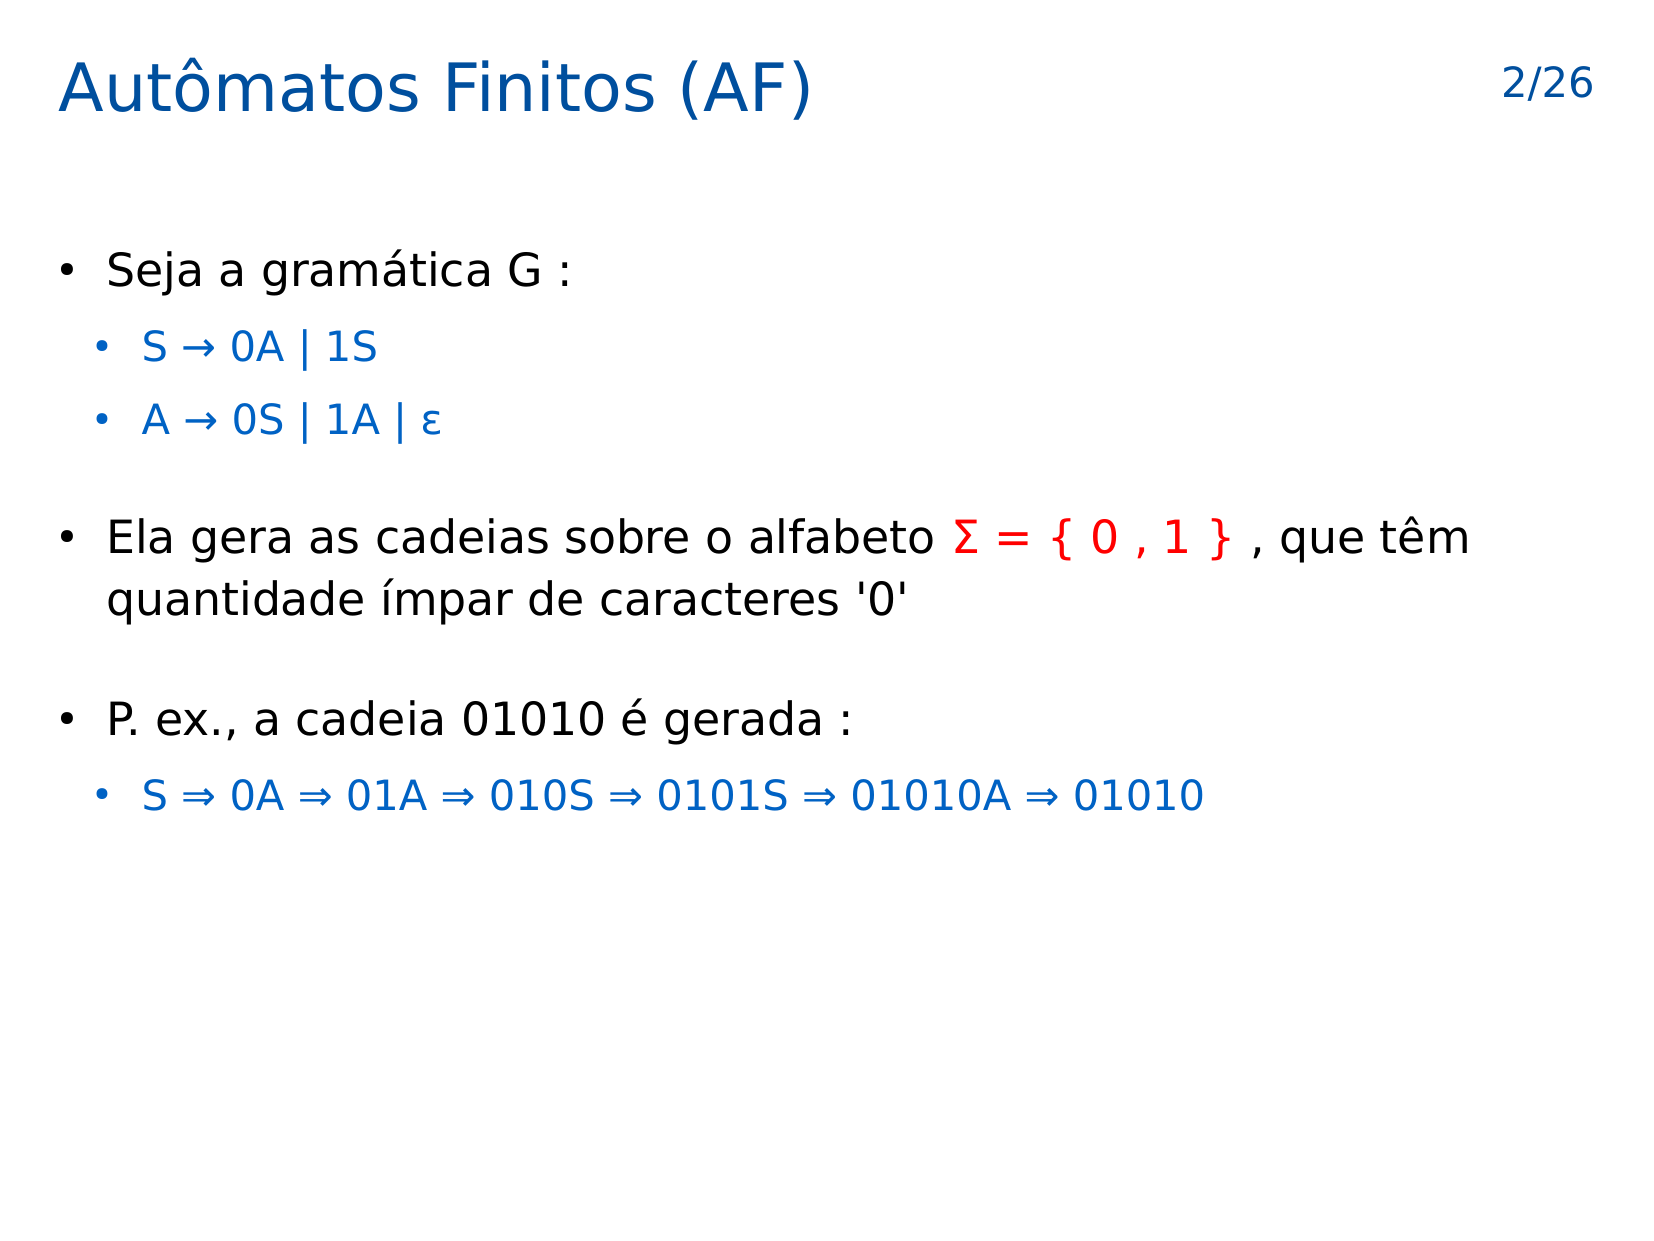

# Autômatos Finitos (AF)
2
Seja a gramática G :
S → 0A | 1S
A → 0S | 1A | ε
Ela gera as cadeias sobre o alfabeto Σ = { 0 , 1 } , que têm quantidade ímpar de caracteres '0'
P. ex., a cadeia 01010 é gerada :
S ⇒ 0A ⇒ 01A ⇒ 010S ⇒ 0101S ⇒ 01010A ⇒ 01010